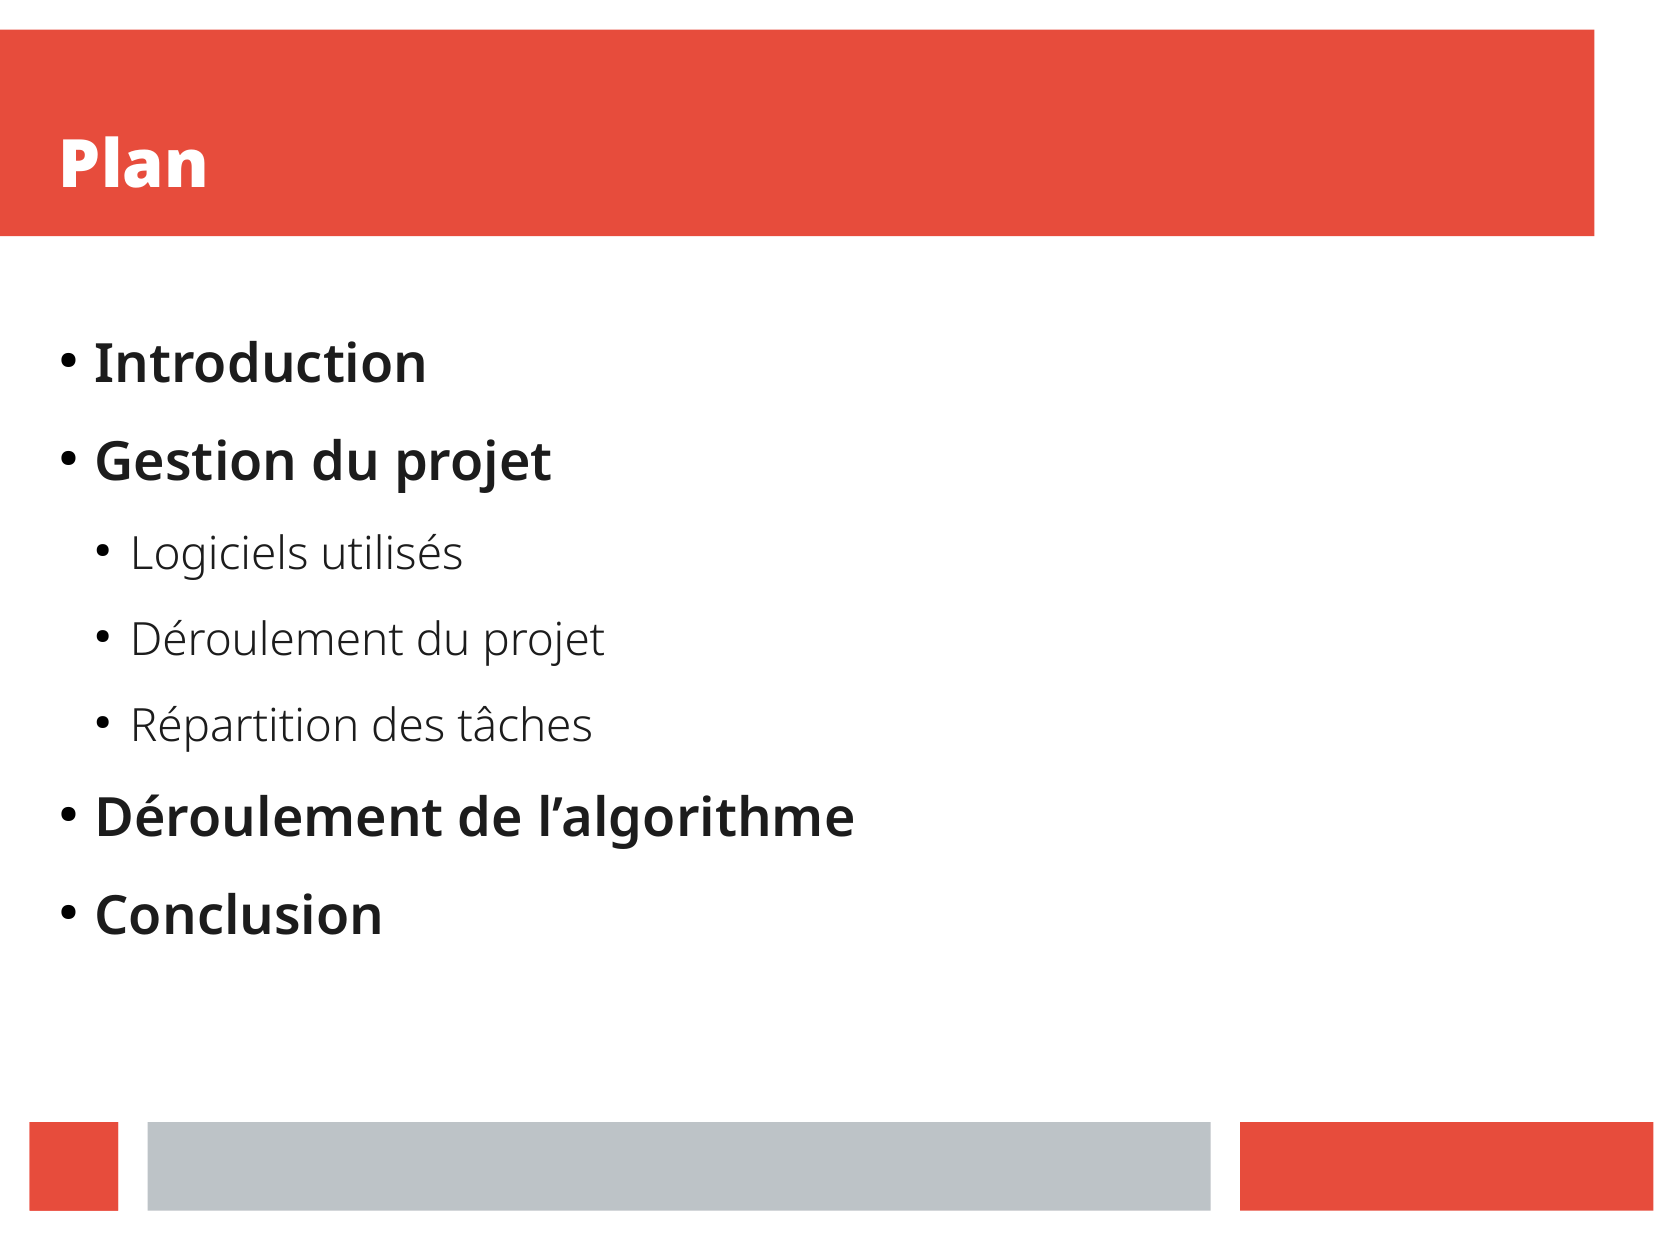

# Plan
Introduction
Gestion du projet
Logiciels utilisés
Déroulement du projet
Répartition des tâches
Déroulement de l’algorithme
Conclusion
2